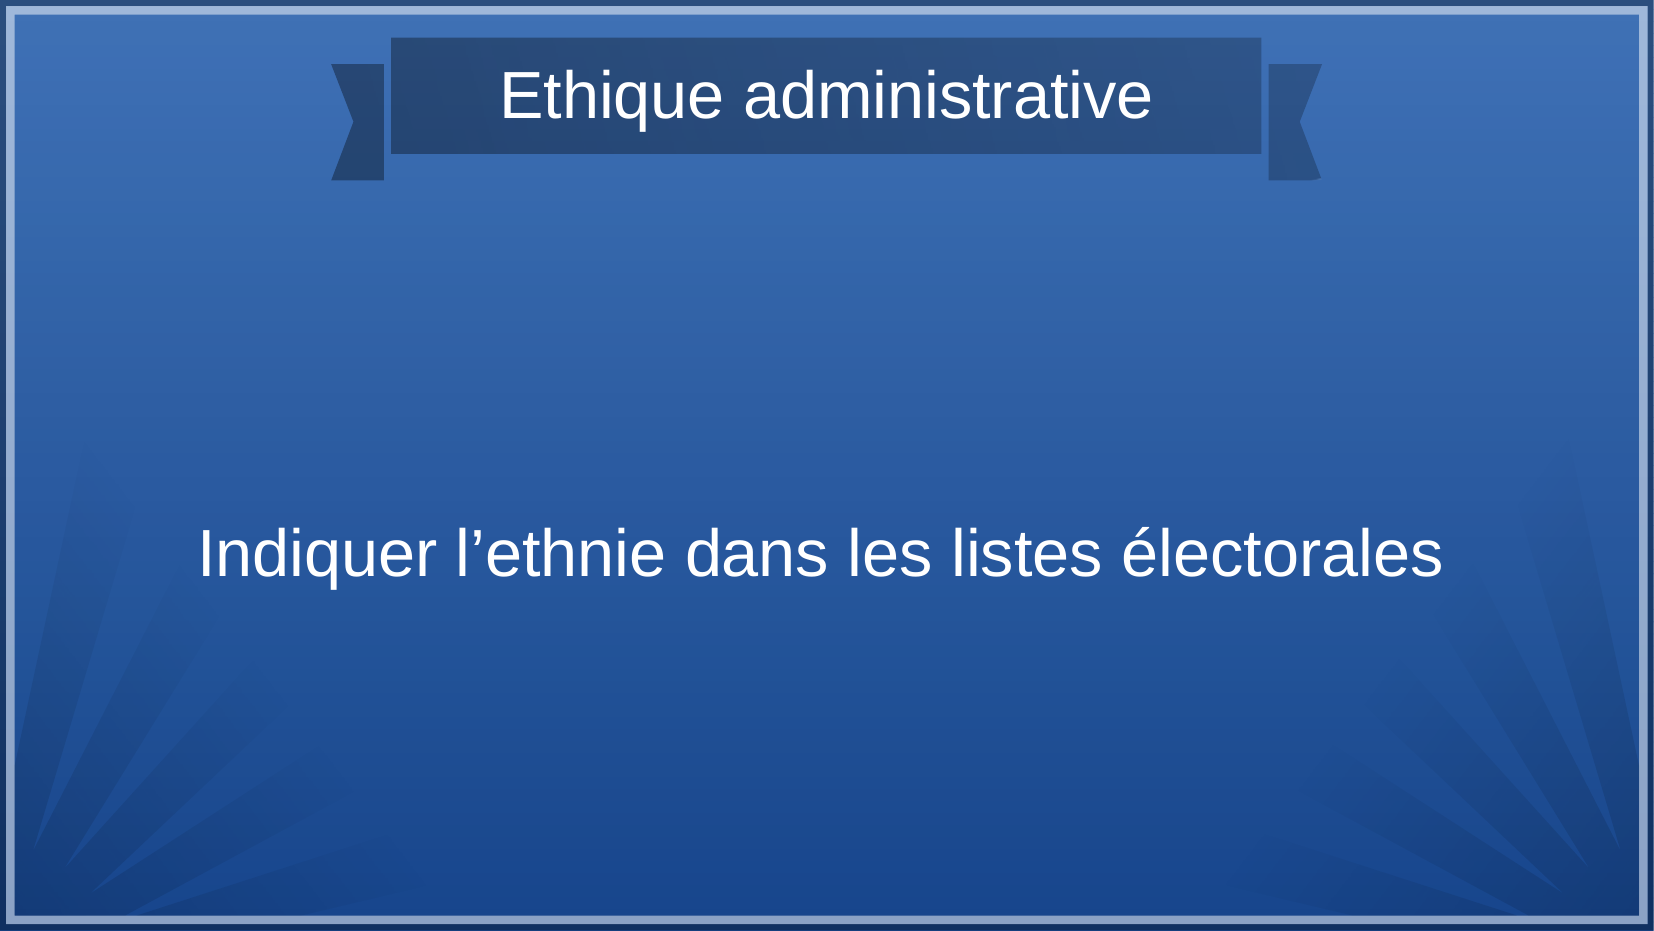

Ethique administrative
Indiquer l’ethnie dans les listes électorales